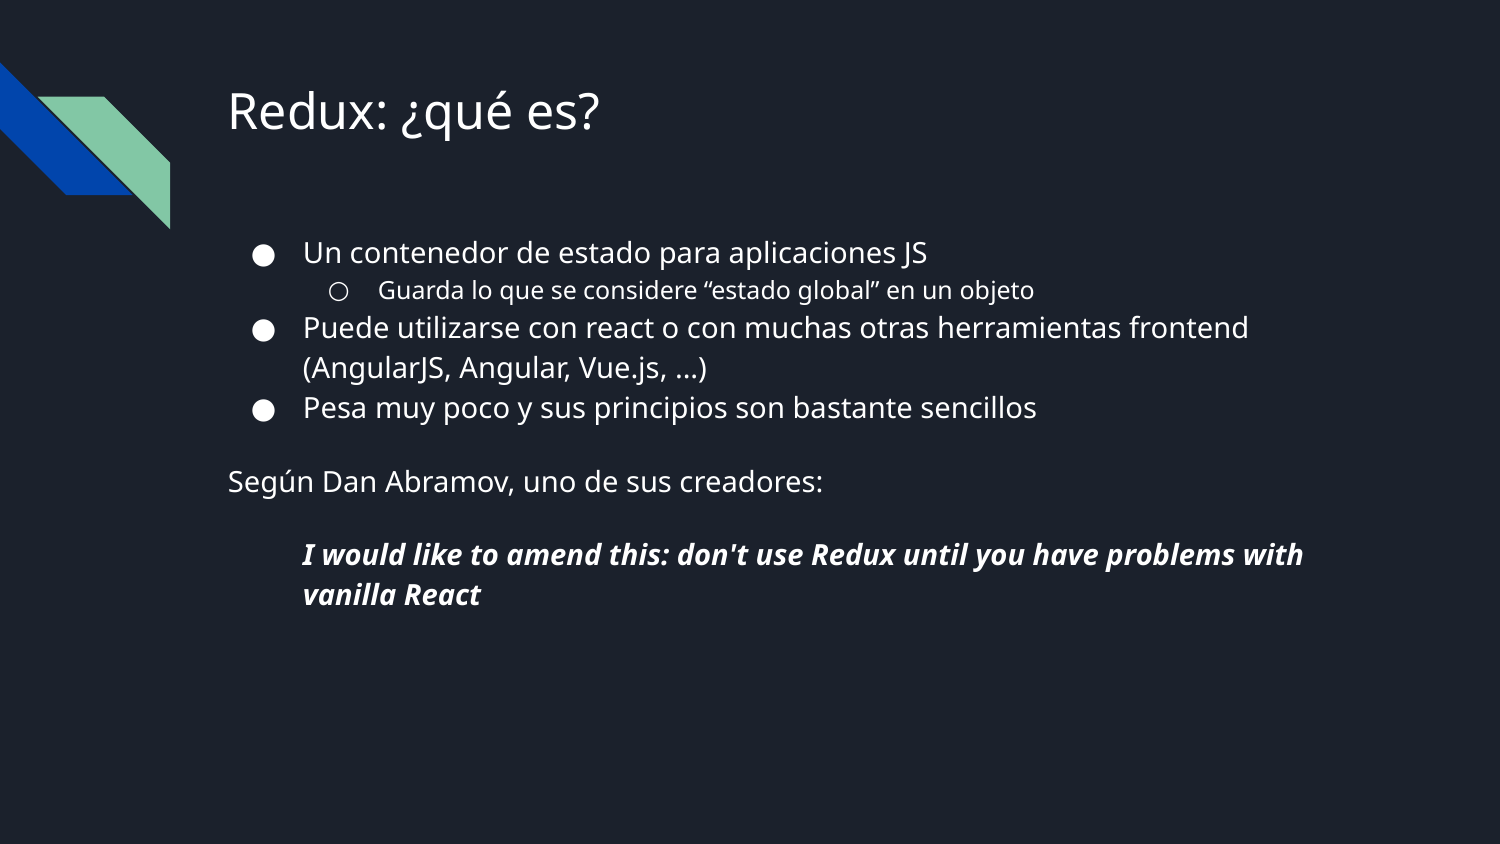

# Redux: ¿qué es?
Un contenedor de estado para aplicaciones JS
Guarda lo que se considere “estado global” en un objeto
Puede utilizarse con react o con muchas otras herramientas frontend (AngularJS, Angular, Vue.js, ...)
Pesa muy poco y sus principios son bastante sencillos
Según Dan Abramov, uno de sus creadores:
I would like to amend this: don't use Redux until you have problems with vanilla React